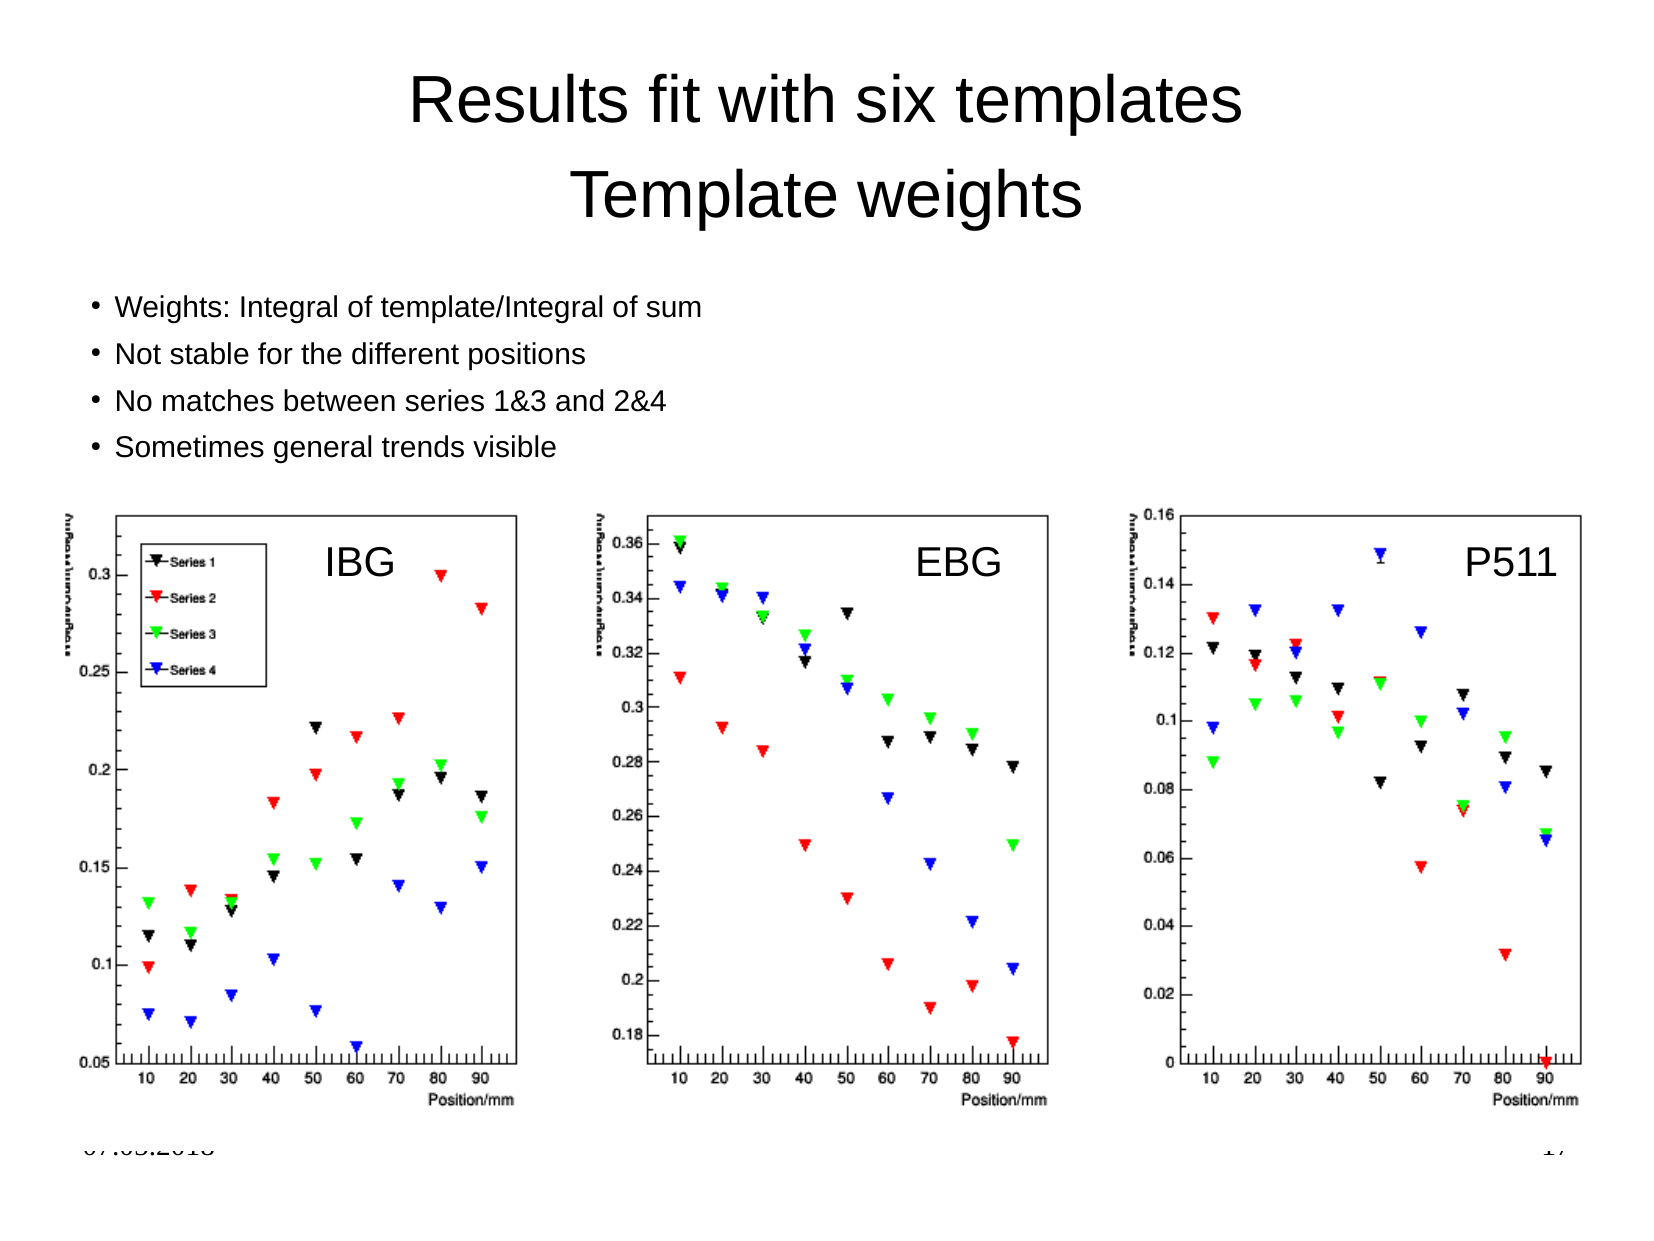

# Results fit with six templates
Template weights
Weights: Integral of template/Integral of sum
Not stable for the different positions
No matches between series 1&3 and 2&4
Sometimes general trends visible
IBG
EBG
P511
07.05.2018
17